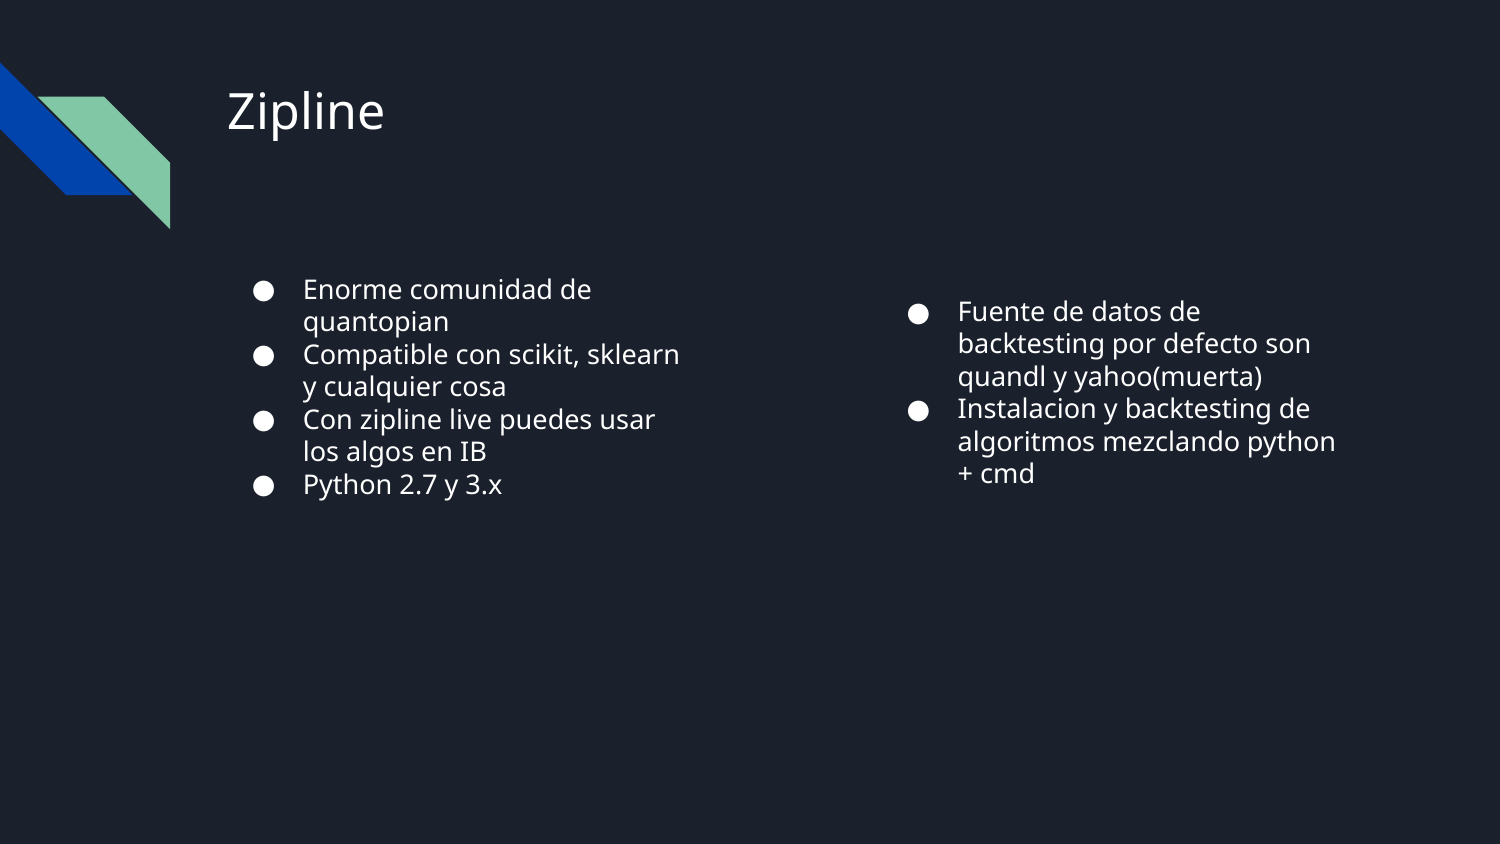

# Zipline
Enorme comunidad de quantopian
Compatible con scikit, sklearn y cualquier cosa
Con zipline live puedes usar los algos en IB
Python 2.7 y 3.x
Fuente de datos de backtesting por defecto son quandl y yahoo(muerta)
Instalacion y backtesting de algoritmos mezclando python + cmd